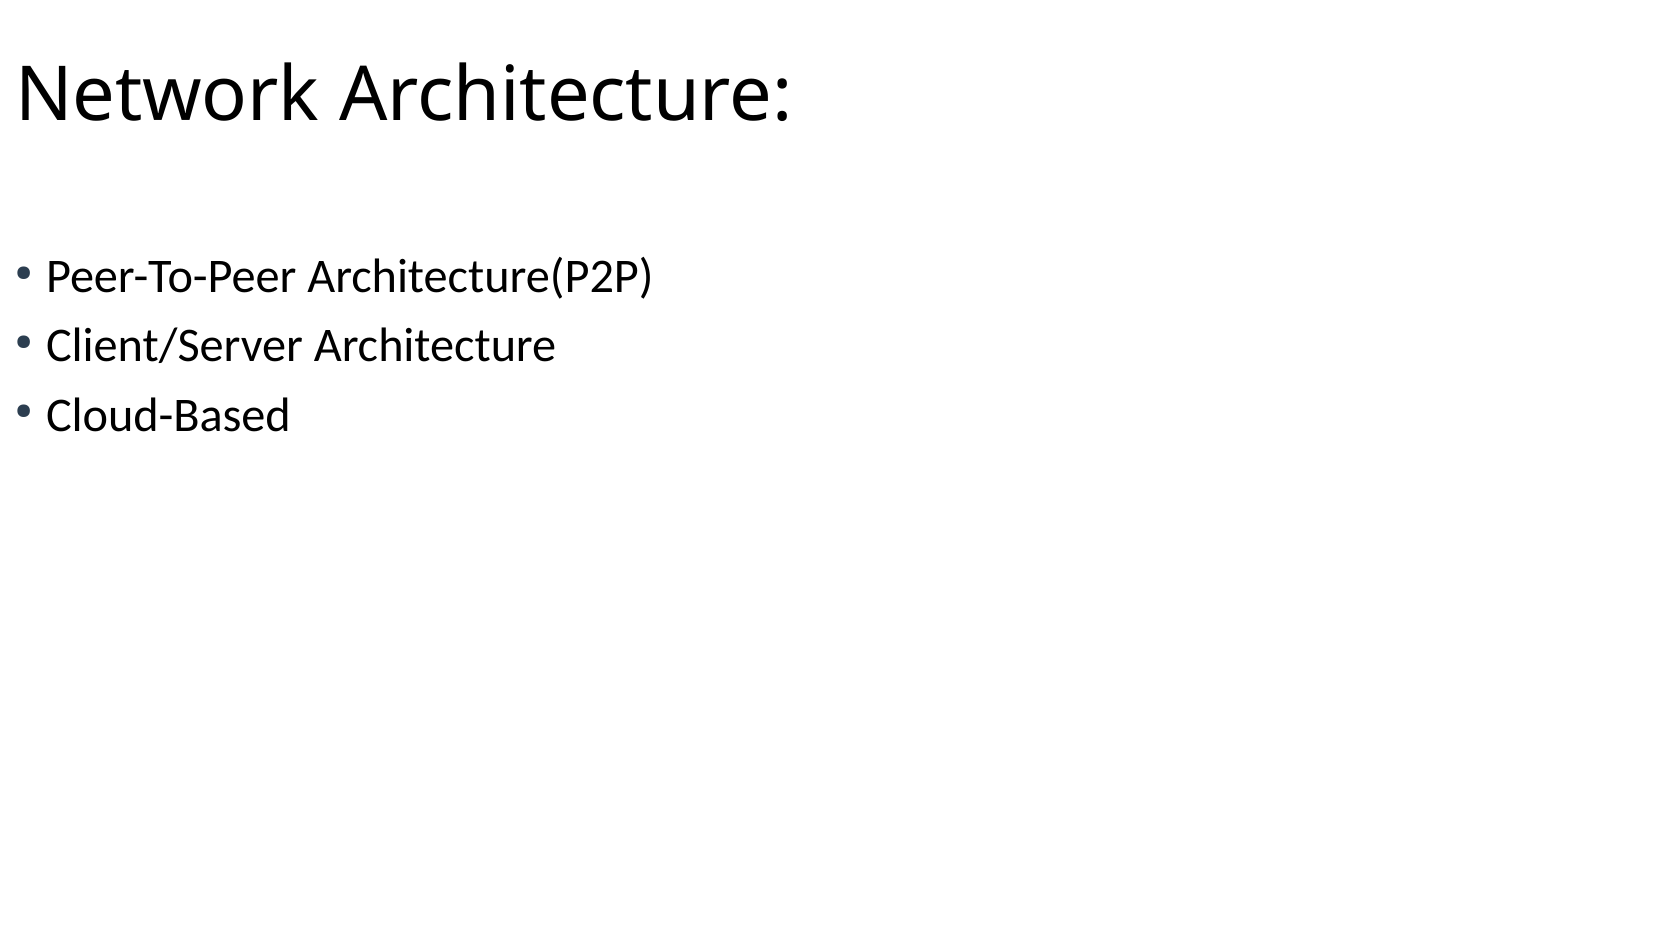

# Network Architecture:
Peer-To-Peer Architecture(P2P)
Client/Server Architecture
Cloud-Based